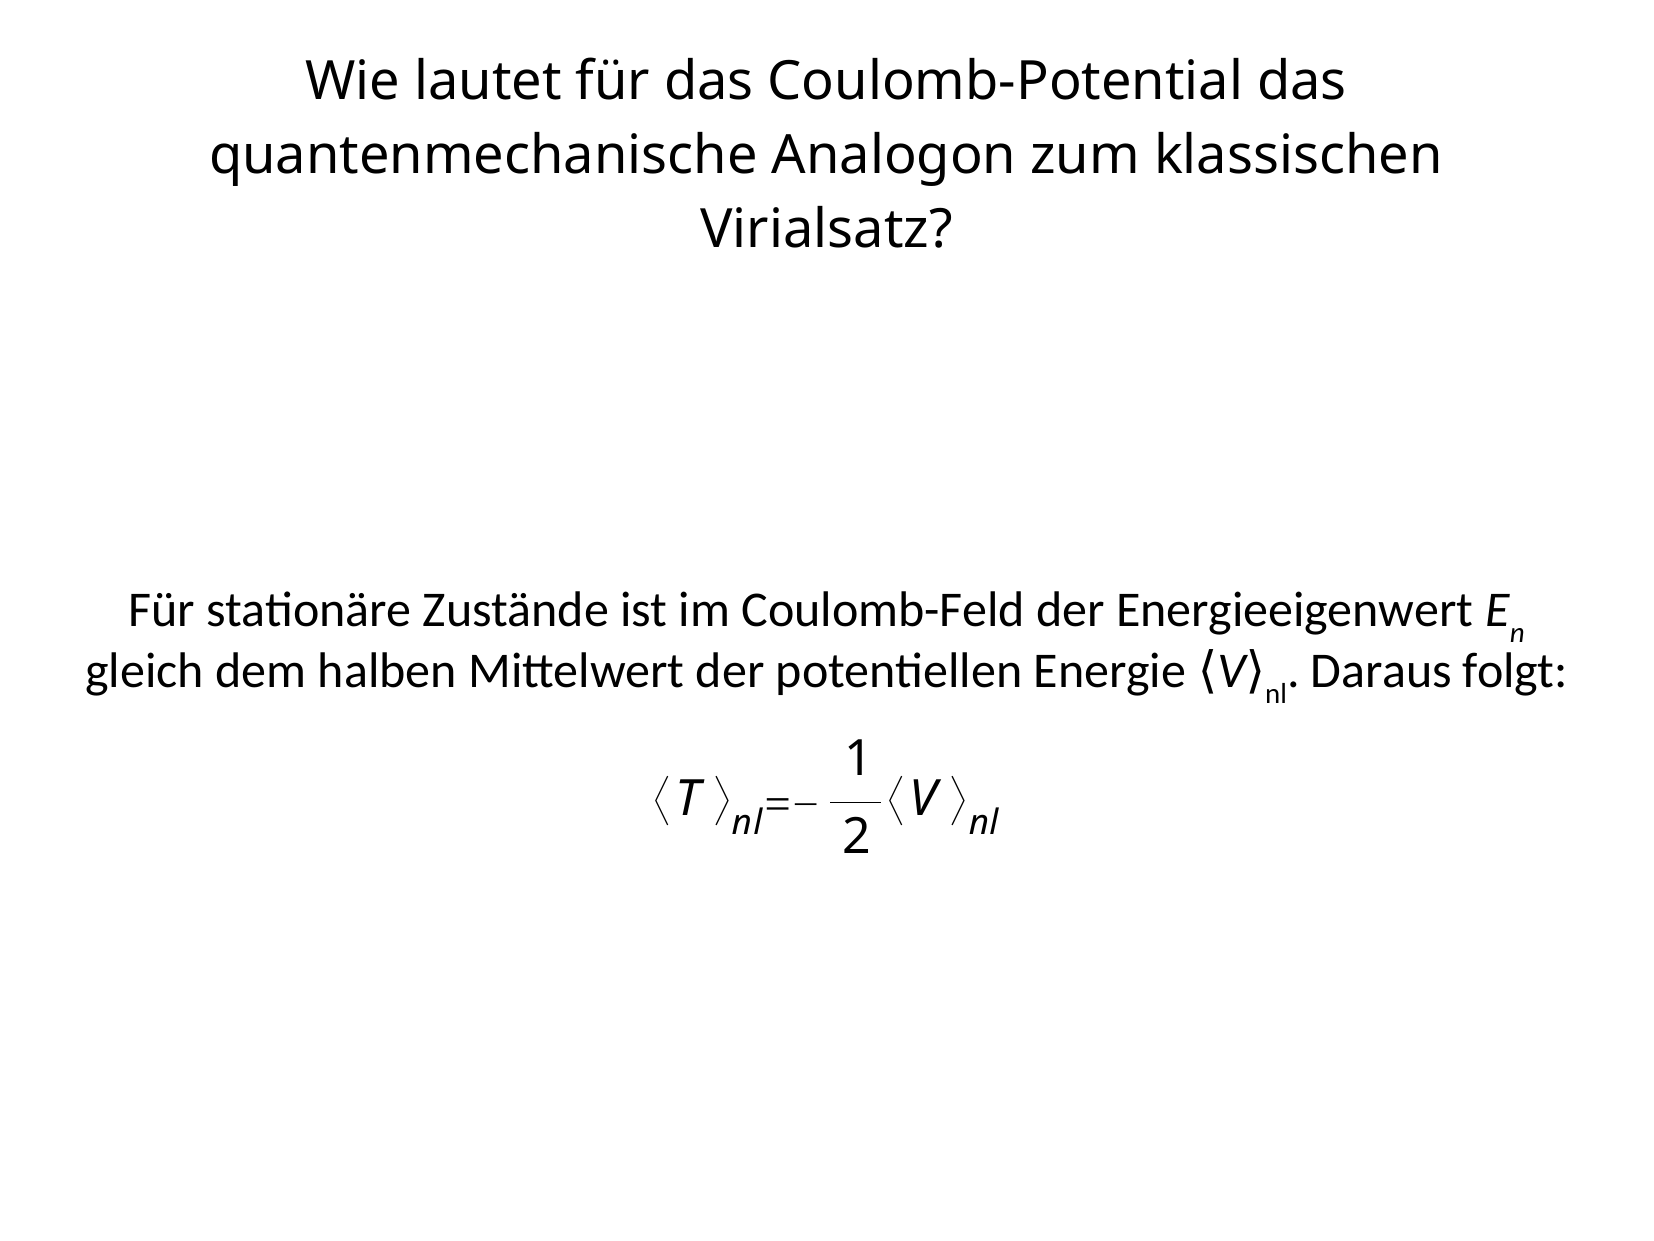

# Wie lautet für das Coulomb-Potential das quantenmechanische Analogon zum klassischen Virialsatz?
Für stationäre Zustände ist im Coulomb-Feld der Energieeigenwert En gleich dem halben Mittelwert der potentiellen Energie ⟨V⟩nl. Daraus folgt: